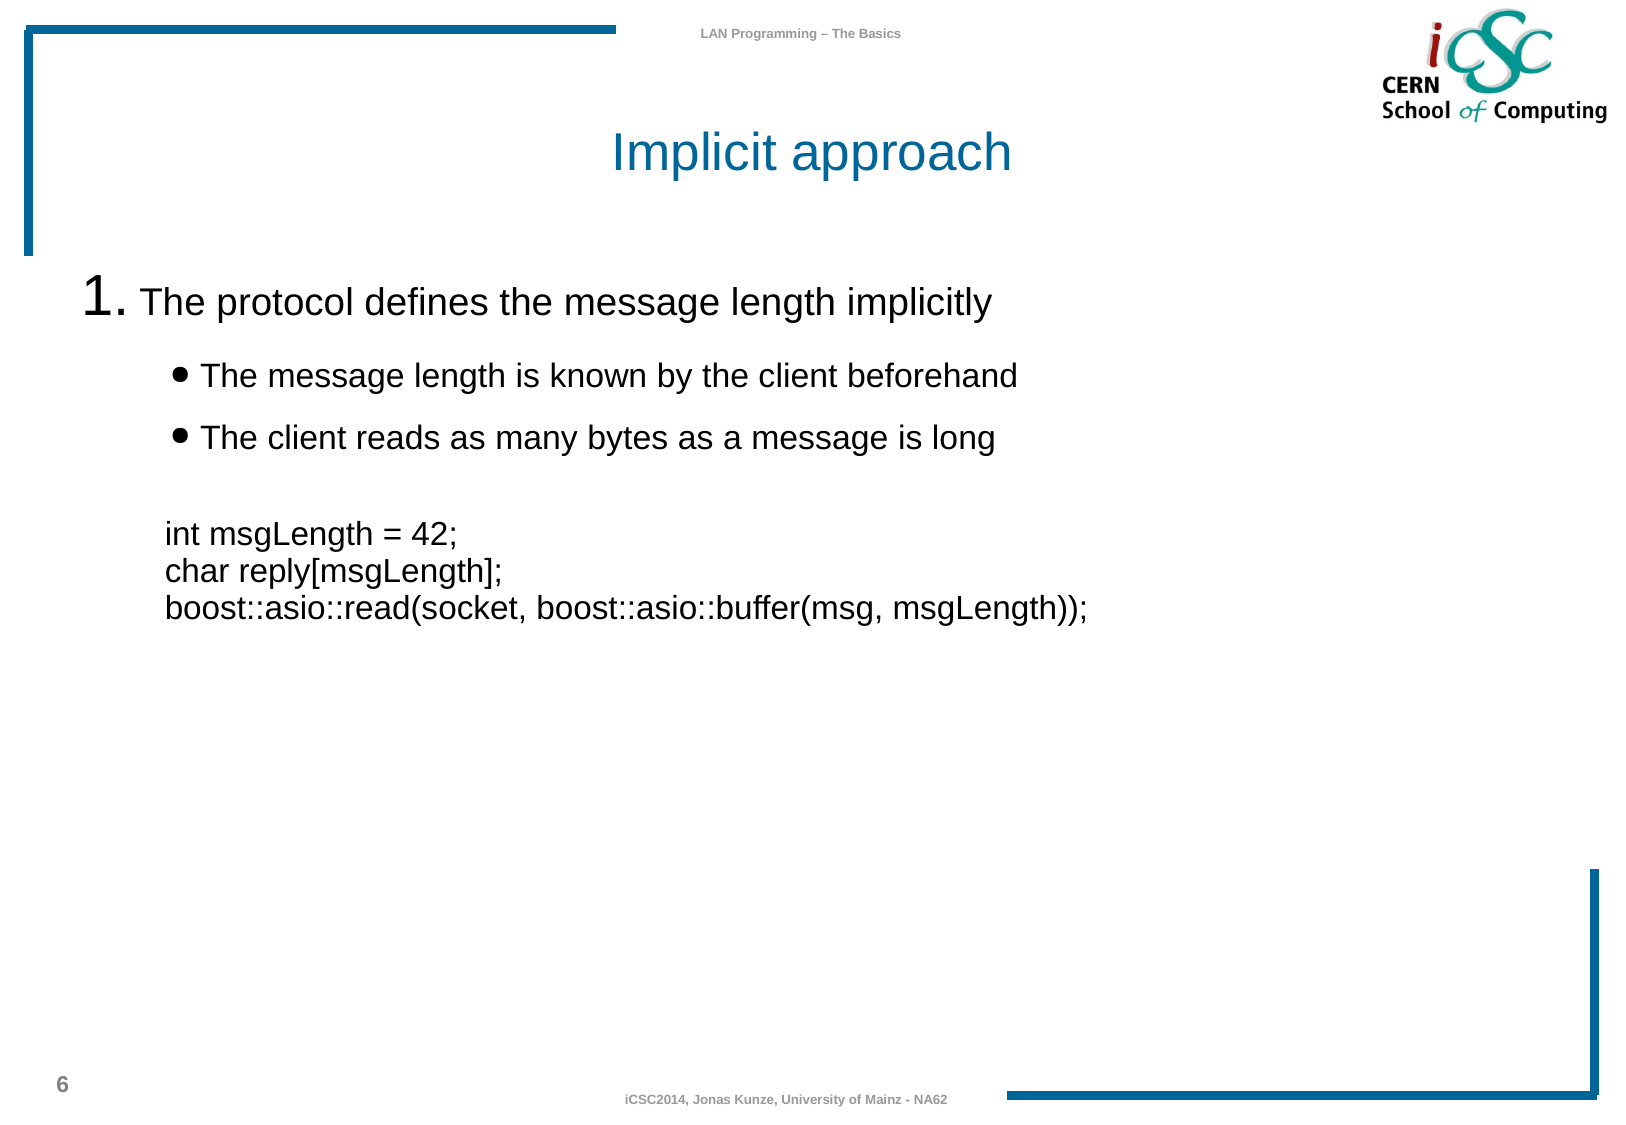

# Implicit approach
1. The protocol defines the message length implicitly
 The message length is known by the client beforehand
 The client reads as many bytes as a message is long
int msgLength = 42;
char reply[msgLength];
boost::asio::read(socket, boost::asio::buffer(msg, msgLength));